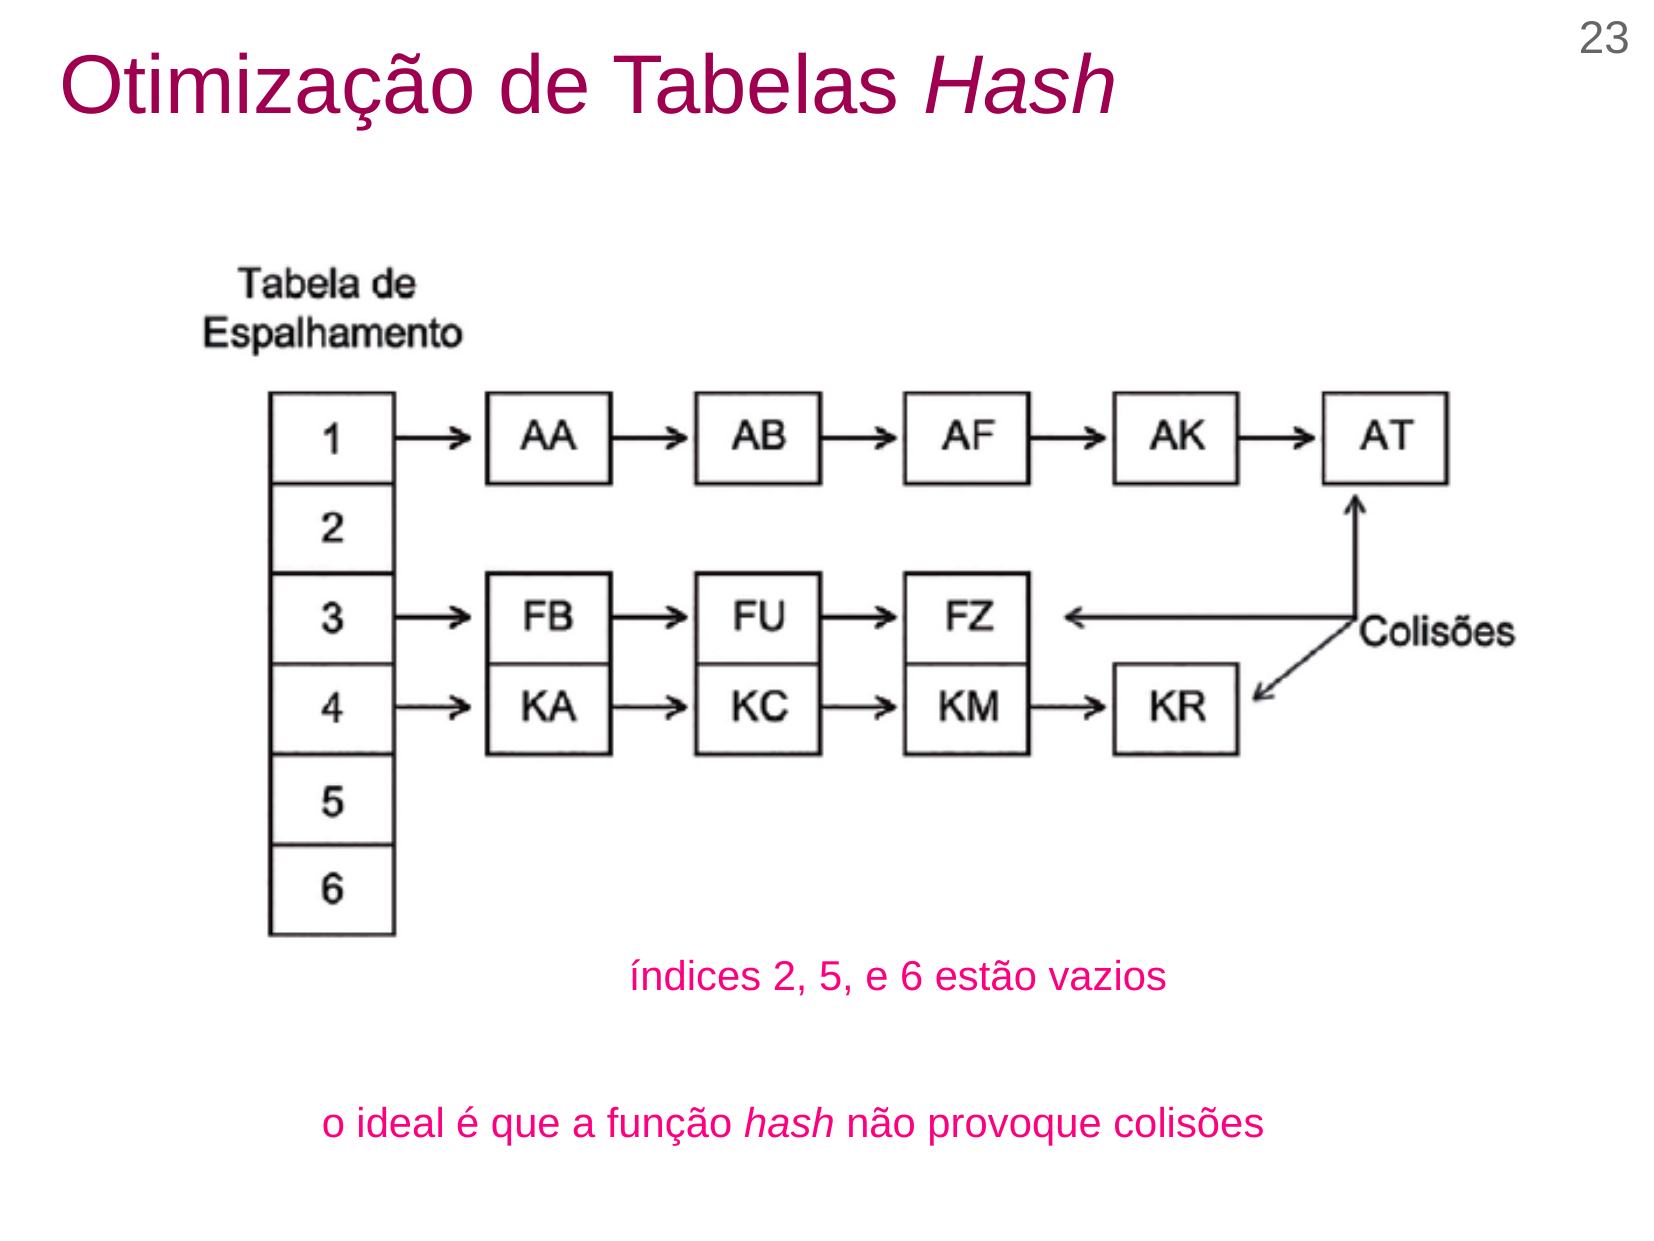

23
# Otimização de Tabelas Hash
índices 2, 5, e 6 estão vazios
o ideal é que a função hash não provoque colisões